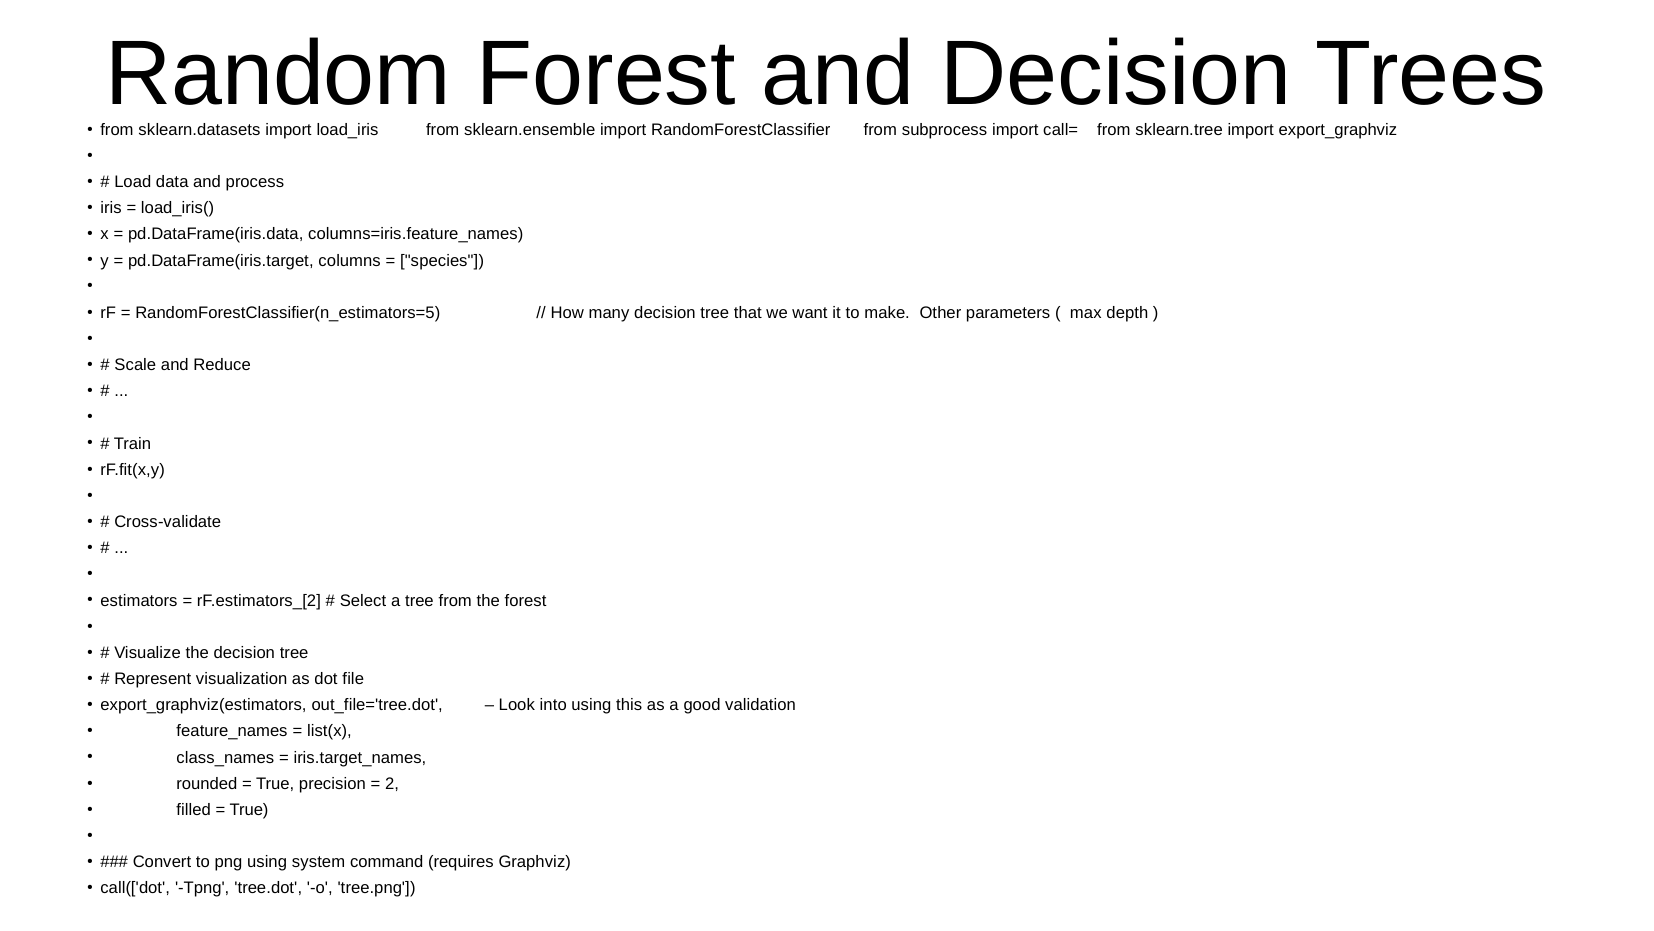

# Random Forest and Decision Trees
from sklearn.datasets import load_iris from sklearn.ensemble import RandomForestClassifier from subprocess import call= from sklearn.tree import export_graphviz
# Load data and process
iris = load_iris()
x = pd.DataFrame(iris.data, columns=iris.feature_names)
y = pd.DataFrame(iris.target, columns = ["species"])
rF = RandomForestClassifier(n_estimators=5) 		 	 // How many decision tree that we want it to make. Other parameters ( max depth )
# Scale and Reduce
# ...
# Train
rF.fit(x,y)
# Cross-validate
# ...
estimators = rF.estimators_[2] # Select a tree from the forest
# Visualize the decision tree
# Represent visualization as dot file
export_graphviz(estimators, out_file='tree.dot', 	 – Look into using this as a good validation
 feature_names = list(x),
 class_names = iris.target_names,
 rounded = True, precision = 2,
 filled = True)
### Convert to png using system command (requires Graphviz)
call(['dot', '-Tpng', 'tree.dot', '-o', 'tree.png'])